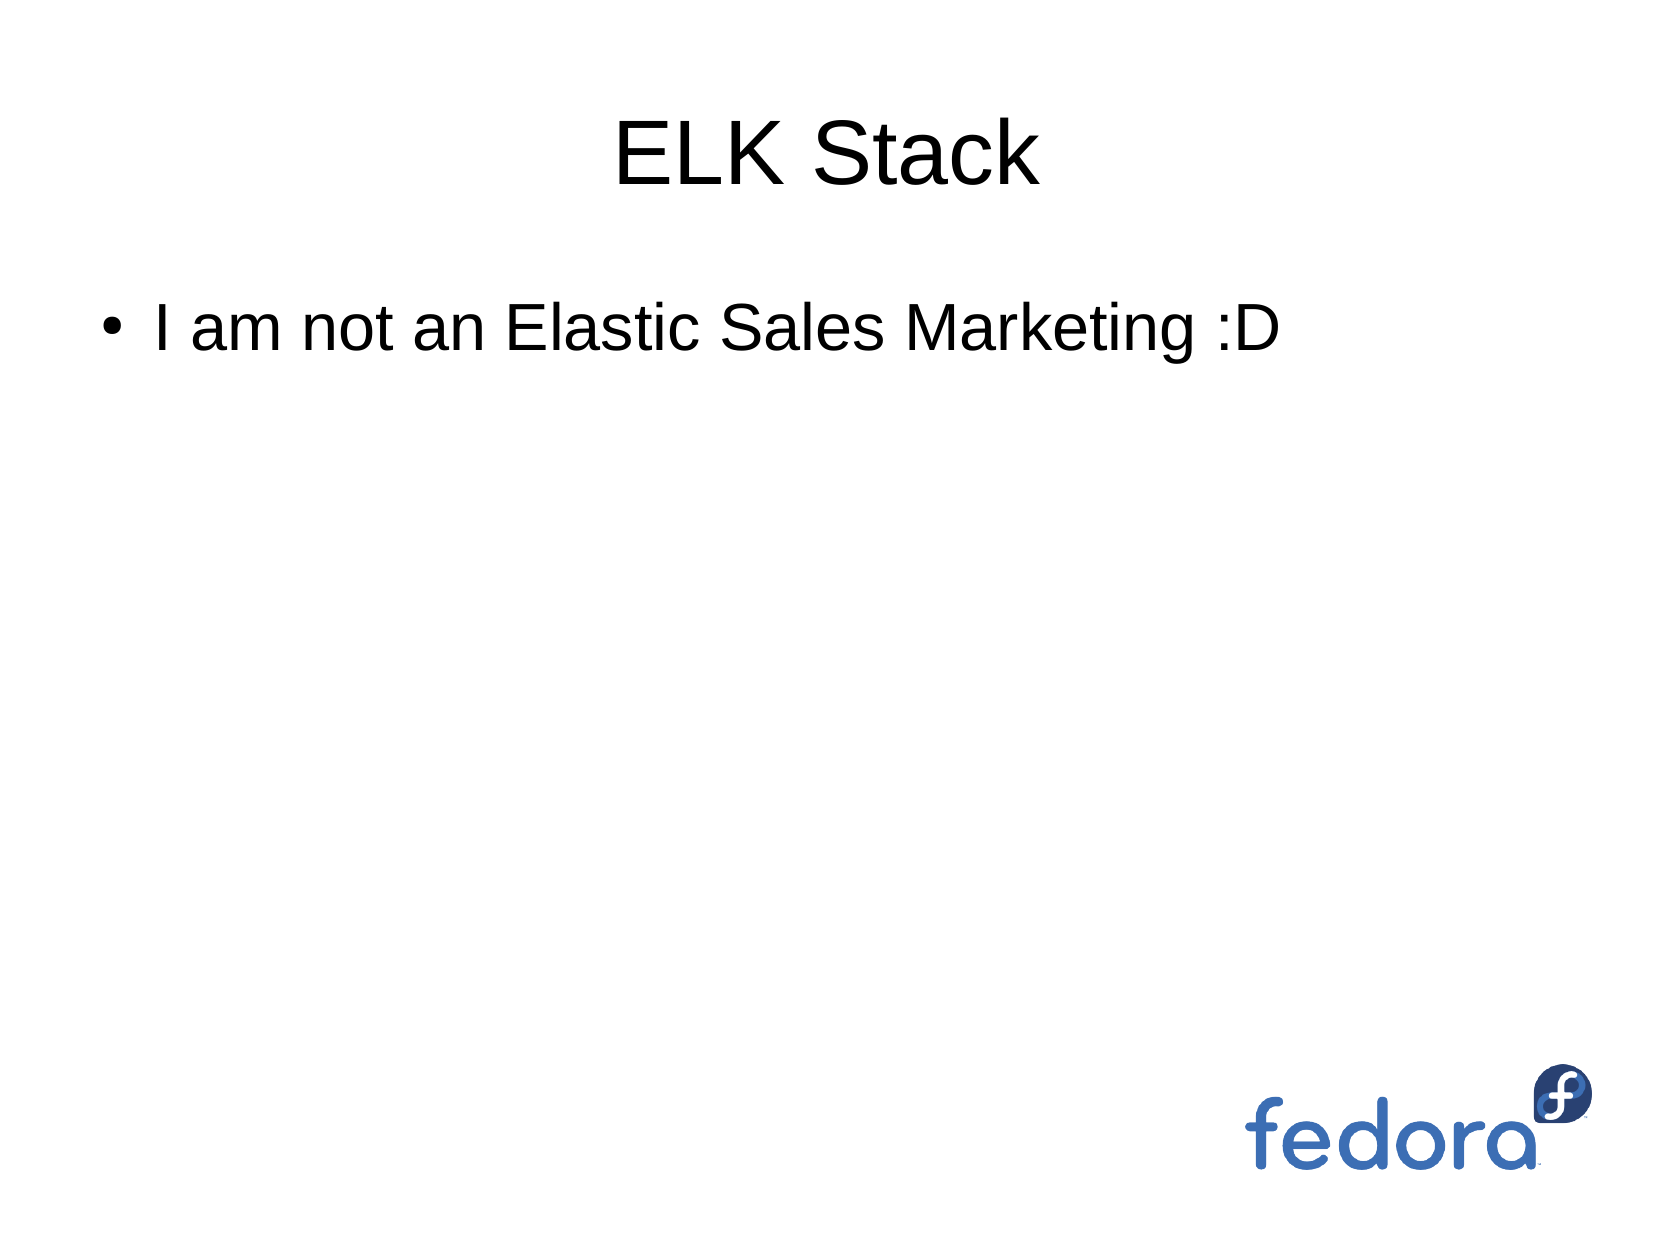

# ELK Stack
I am not an Elastic Sales Marketing :D